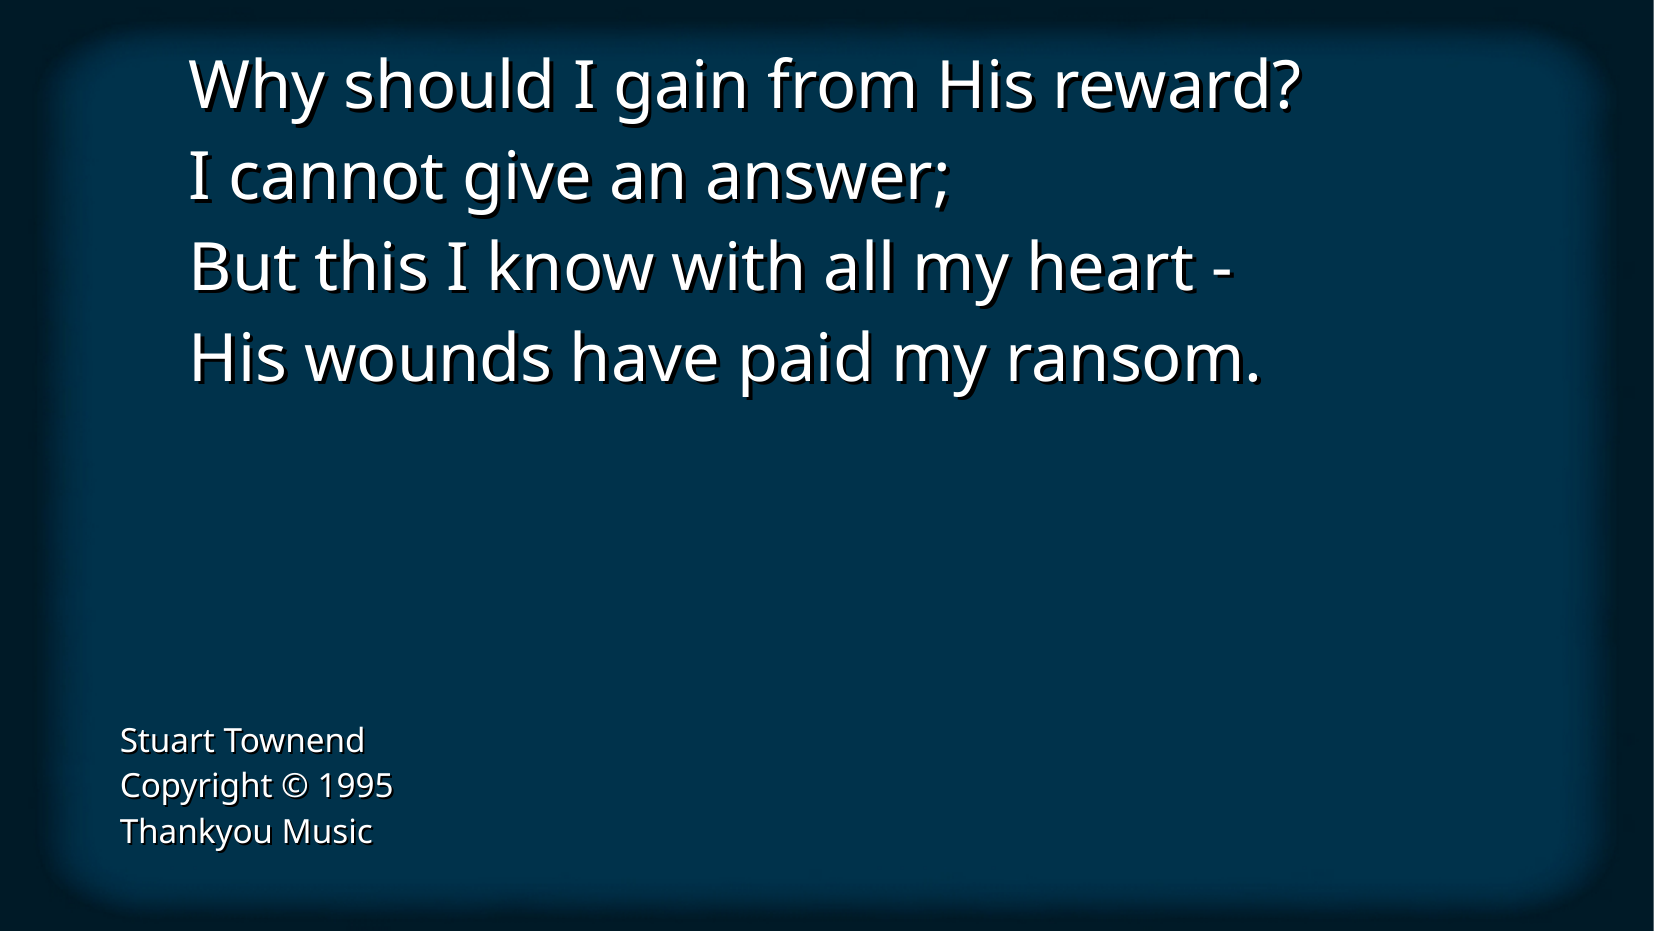

Why should I gain from His reward?
 I cannot give an answer;
 But this I know with all my heart -
 His wounds have paid my ransom.
Stuart Townend
Copyright © 1995
Thankyou Music